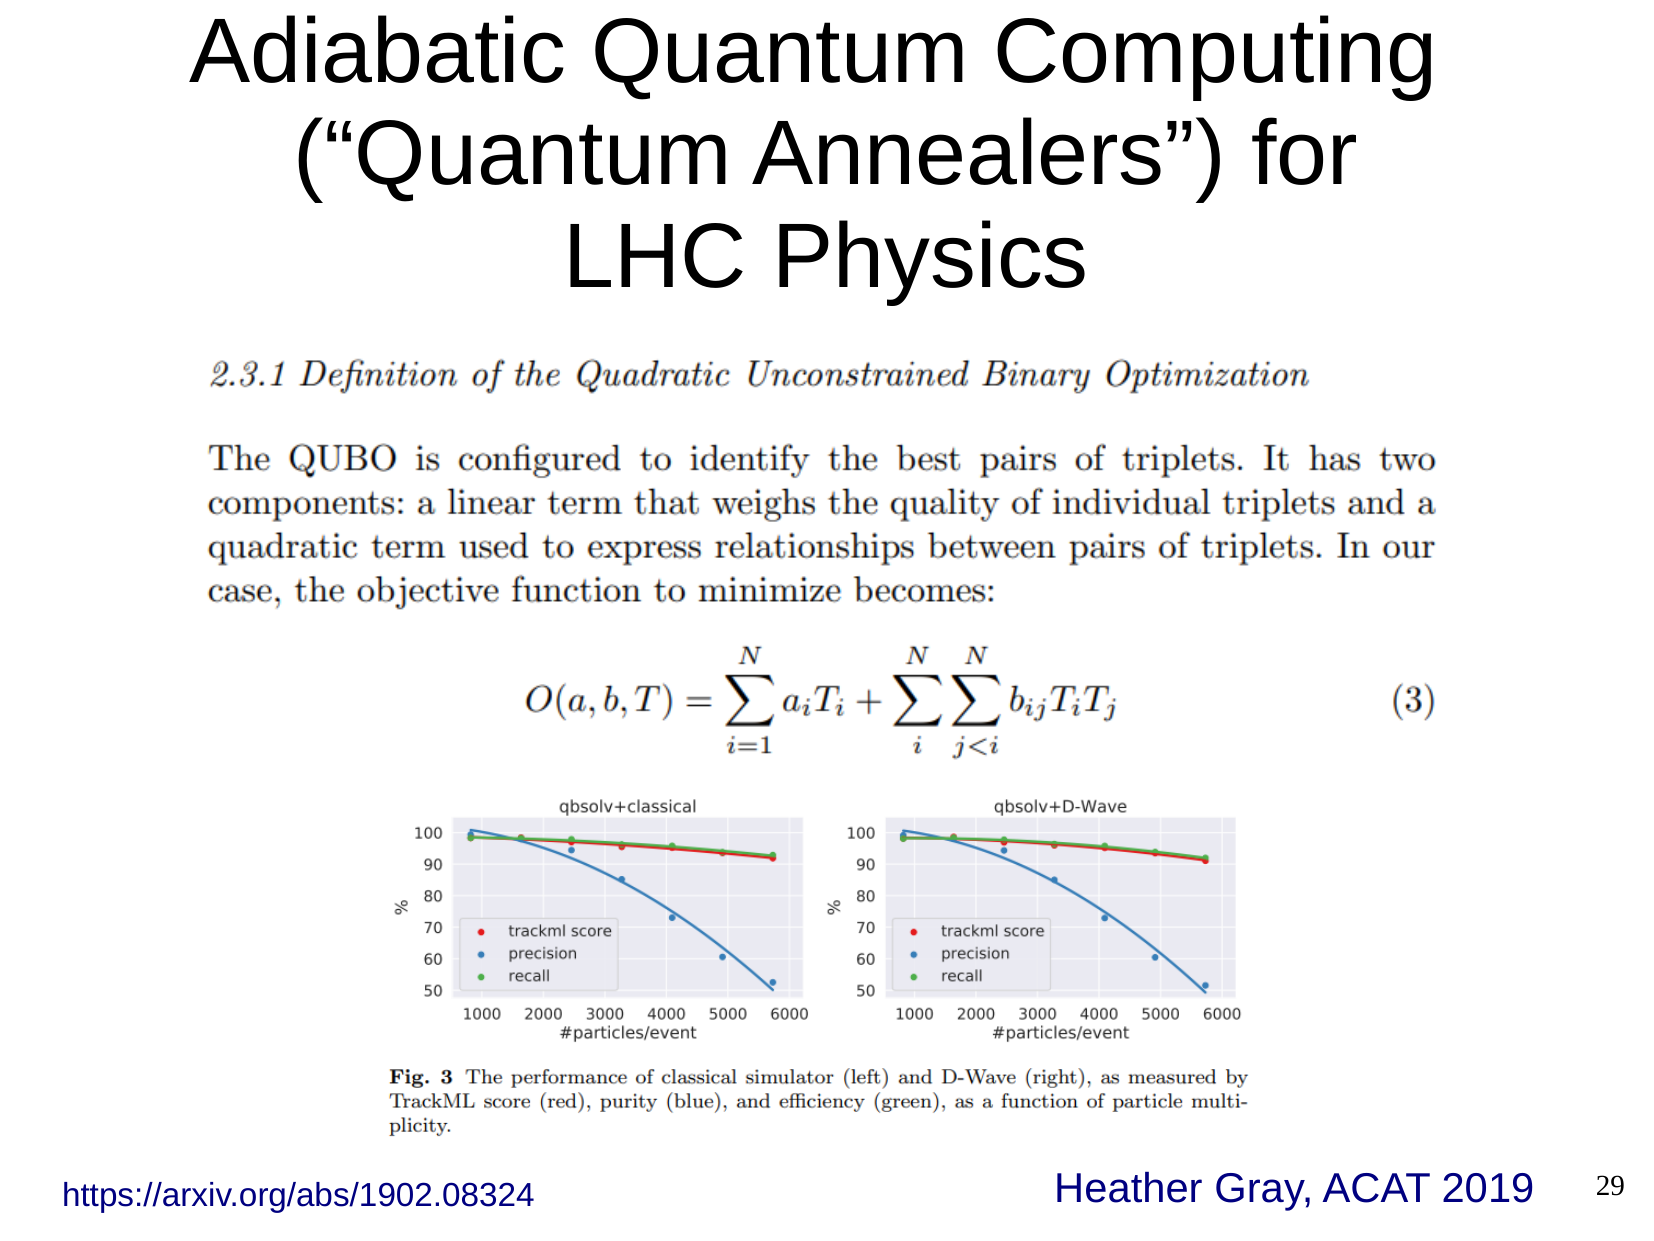

# Adiabatic Quantum Computing (“Quantum Annealers”) for LHC Physics
Heather Gray, ACAT 2019
https://arxiv.org/abs/1902.08324
29